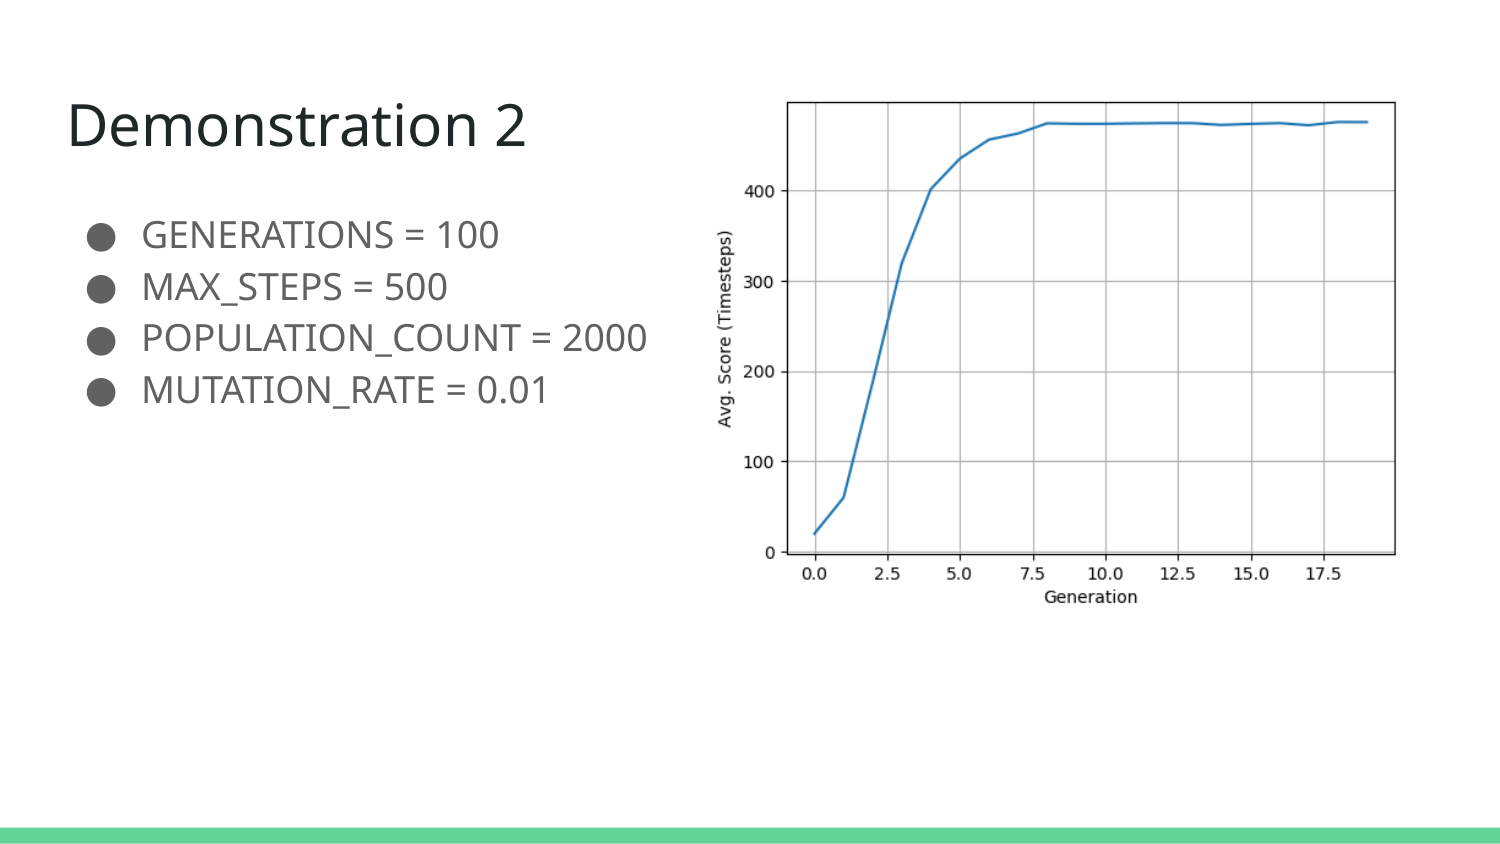

# Demonstration 2
GENERATIONS = 100
MAX_STEPS = 500
POPULATION_COUNT = 2000
MUTATION_RATE = 0.01